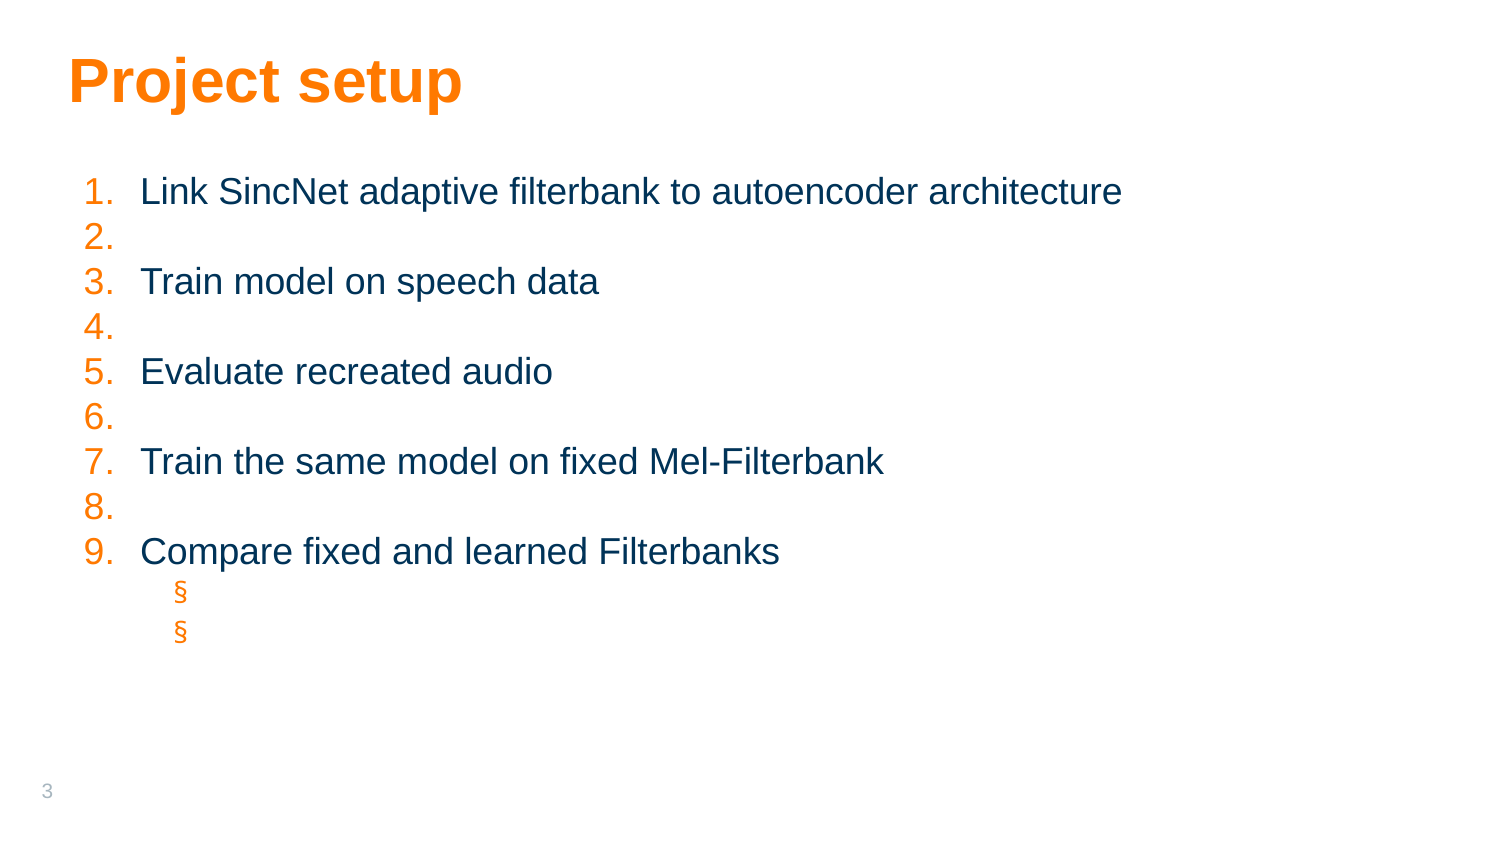

# Project setup
Link SincNet adaptive filterbank to autoencoder architecture
Train model on speech data
Evaluate recreated audio
Train the same model on fixed Mel-Filterbank
Compare fixed and learned Filterbanks
2